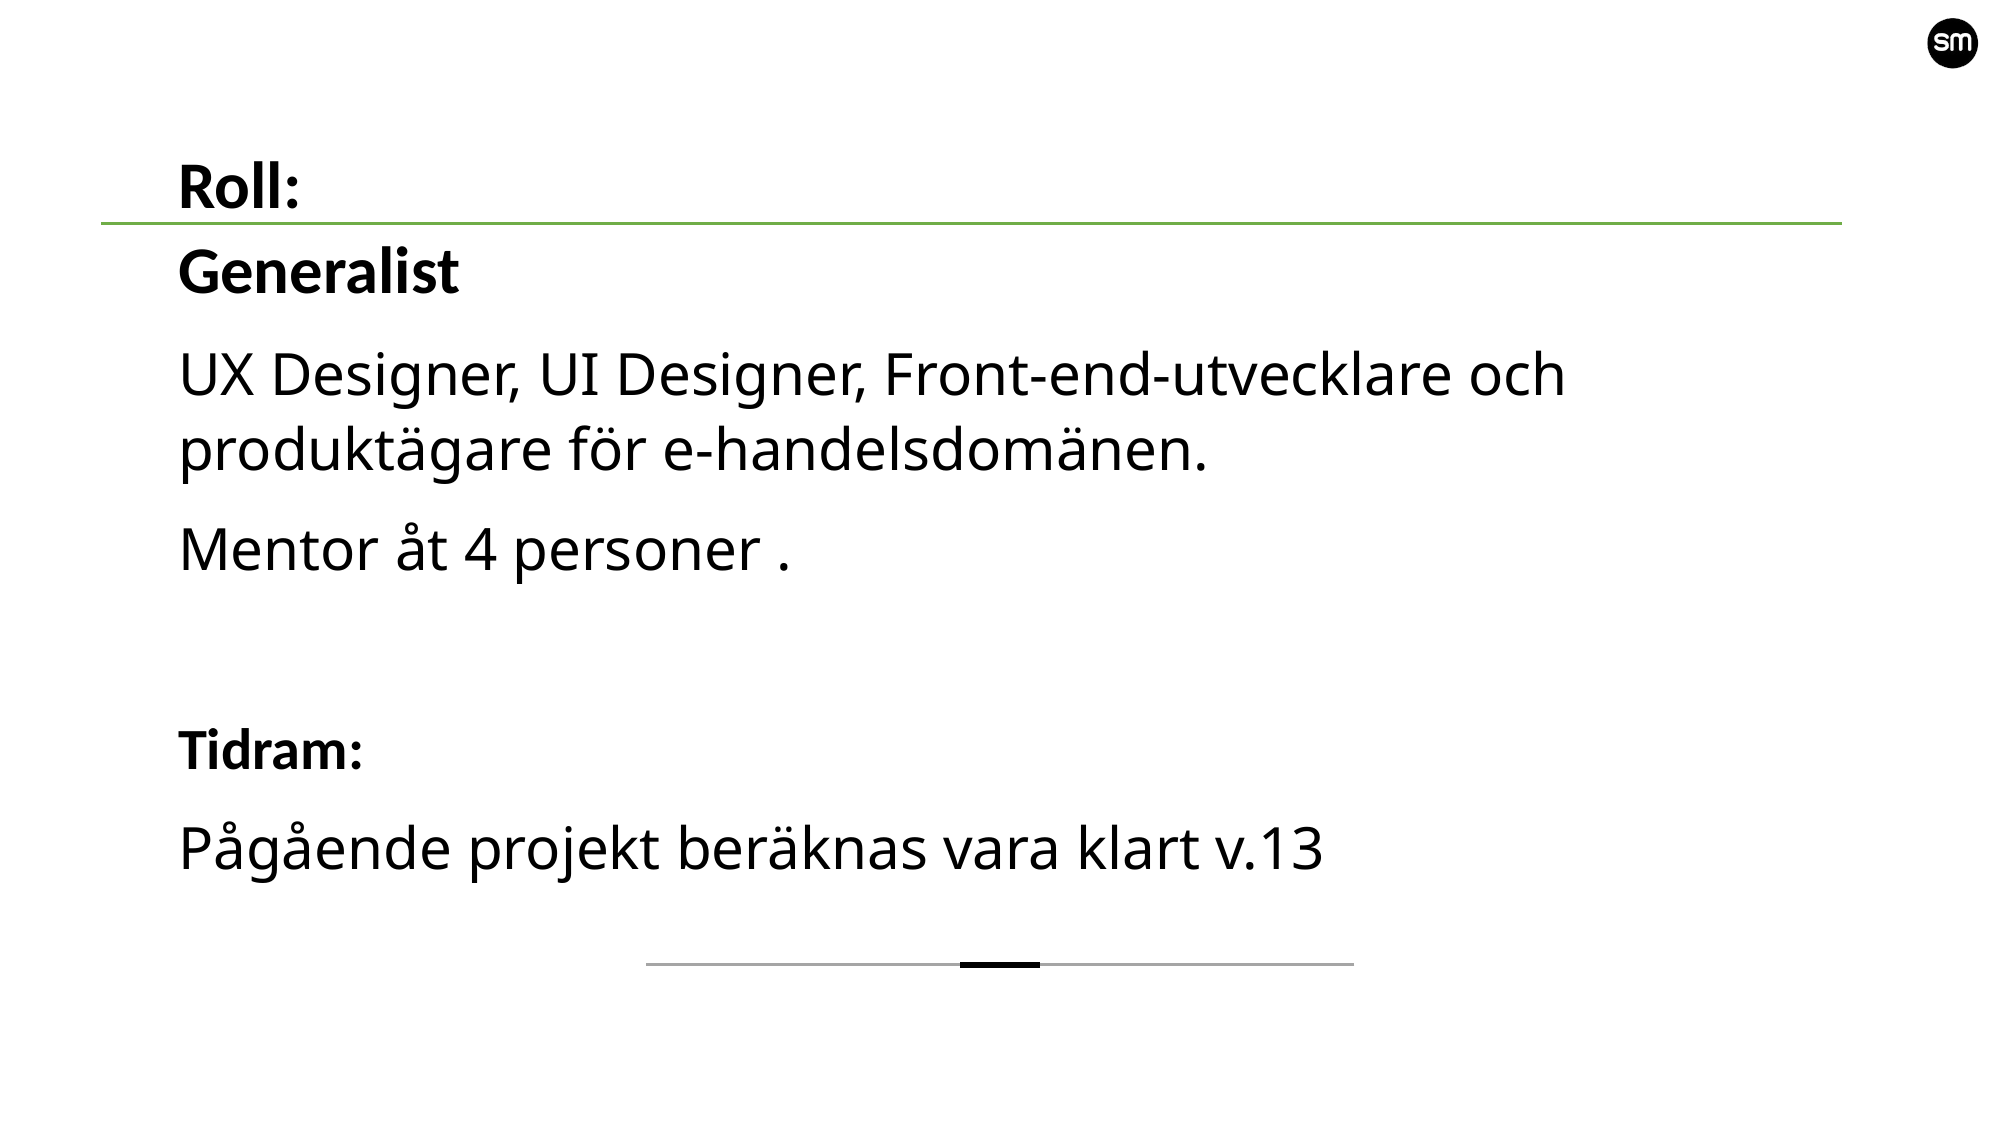

Lösning:
En webbshop
Nytt användargränssnitt
Förbättra användarupplevelsen
Intuitivt flöde
Enkel tillgång till information
Lämplig systemåterkoppling.
Enkel integration
Roll:
Generalist
UX Designer, UI Designer, Front-end-utvecklare och produktägare för e-handelsdomänen.
Mentor åt 4 personer .
Tidram:
Pågående projekt beräknas vara klart v.13
Aktiviteter:
Kontextuell utredning, prototyper, utveckling och leverans (pågående fas).